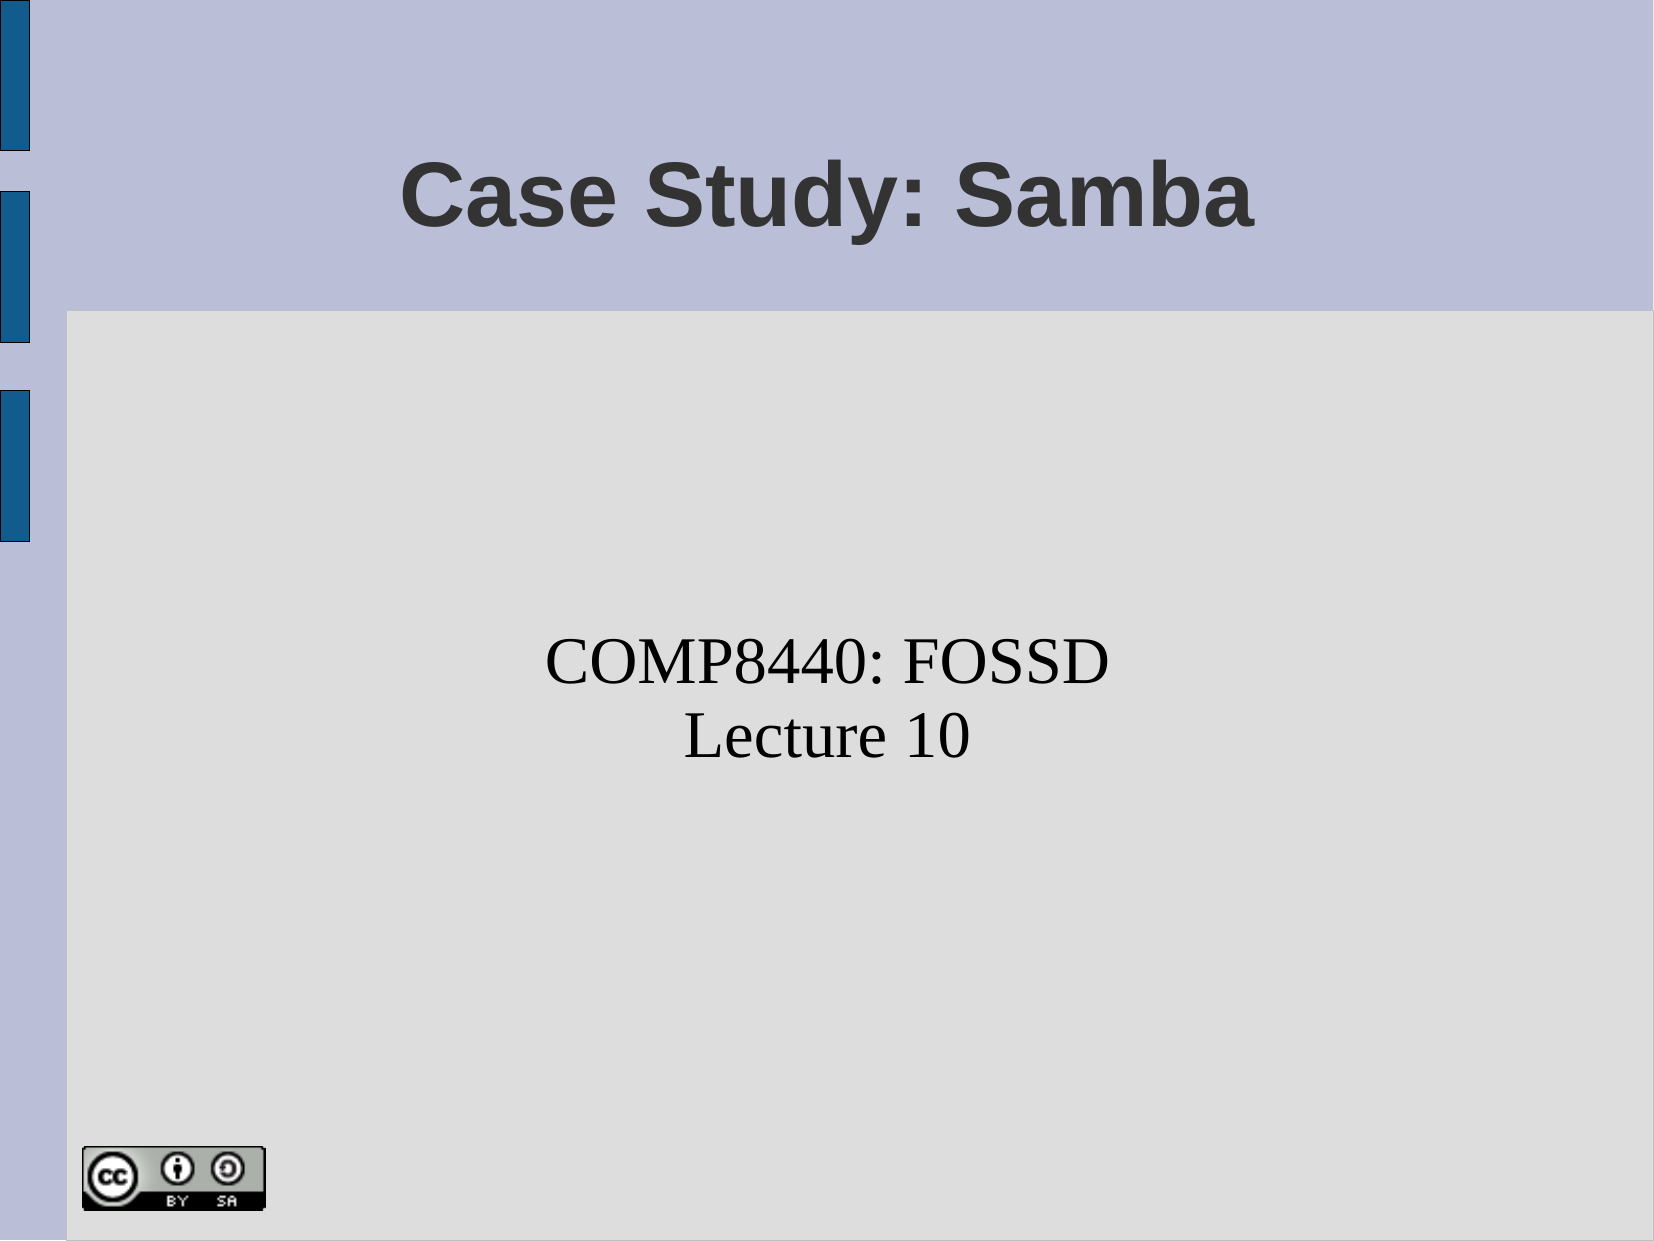

# Case Study: Samba
COMP8440: FOSSD
Lecture 10